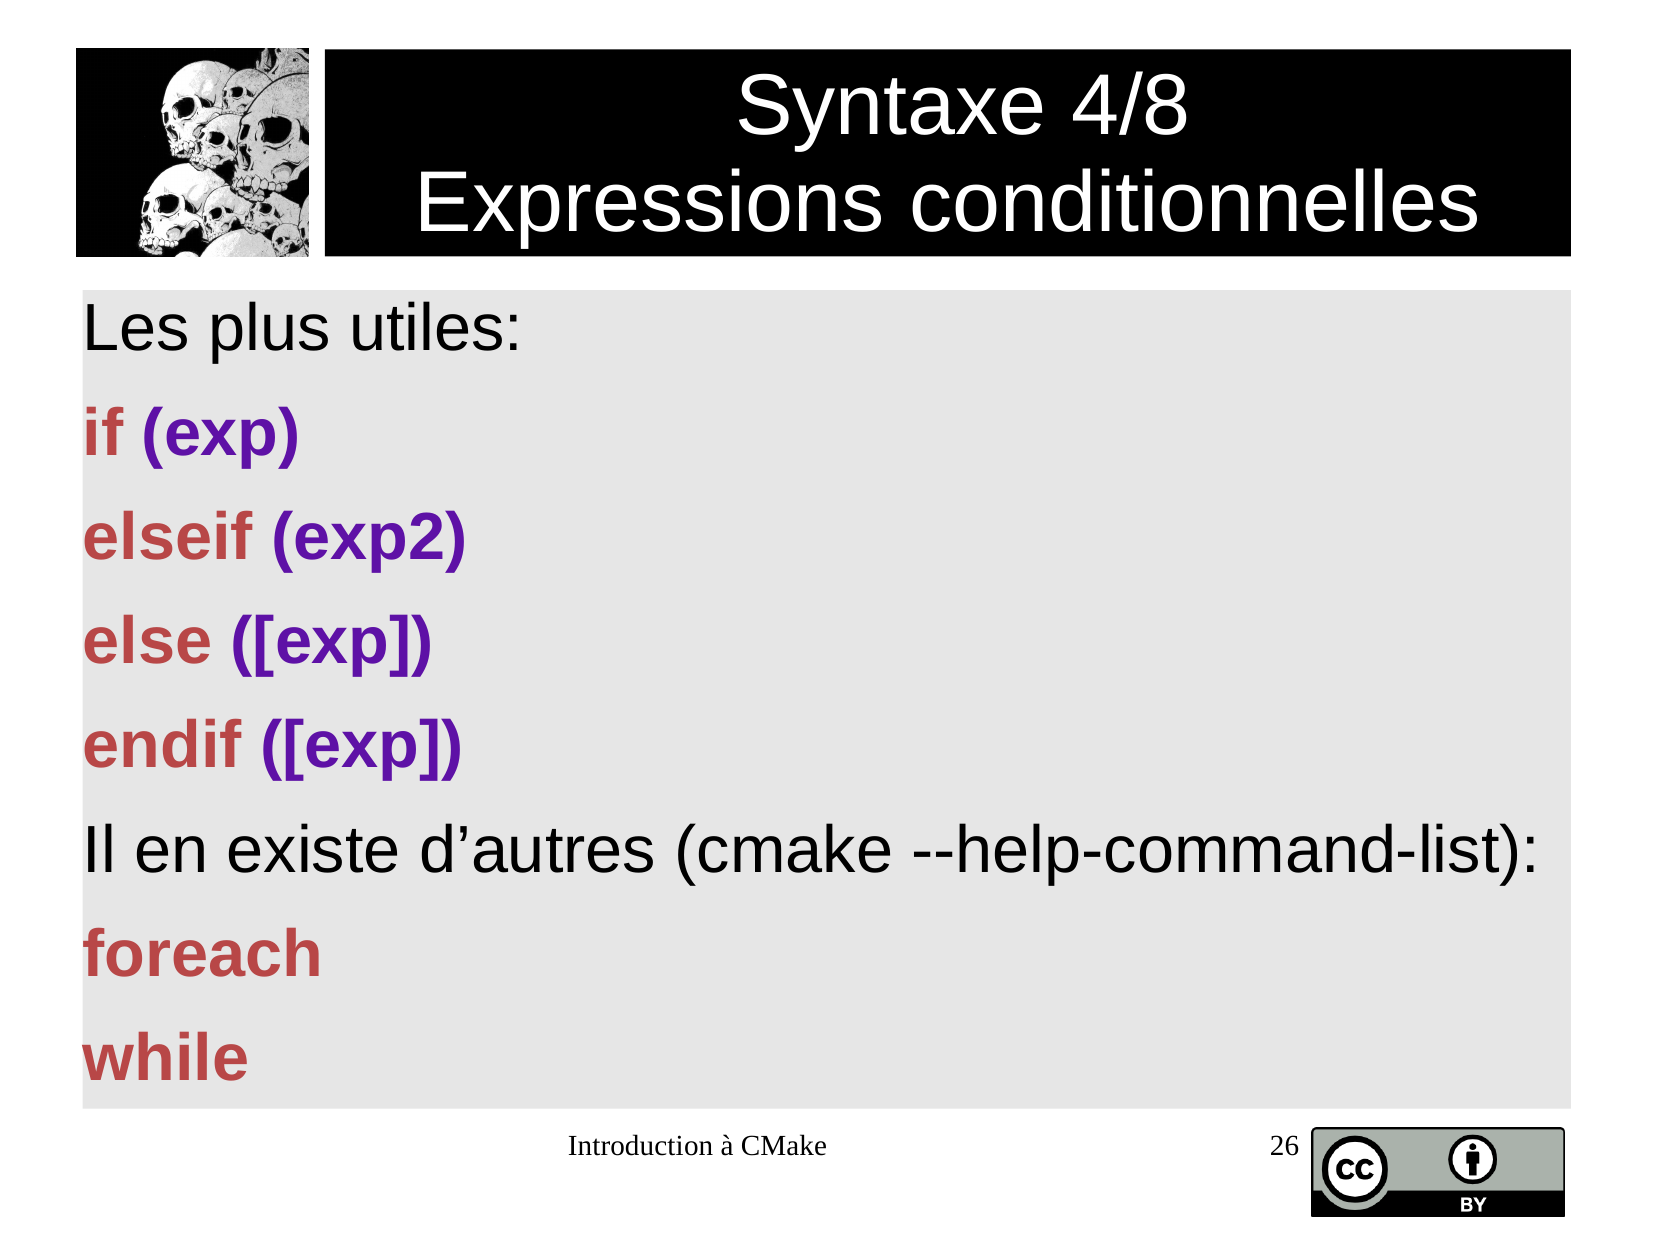

# Syntaxe 4/8 Expressions conditionnelles
Les plus utiles:
if (exp)
elseif (exp2)
else ([exp])
endif ([exp])
Il en existe d’autres (cmake --help-command-list):
foreach
while
Introduction à CMake
26